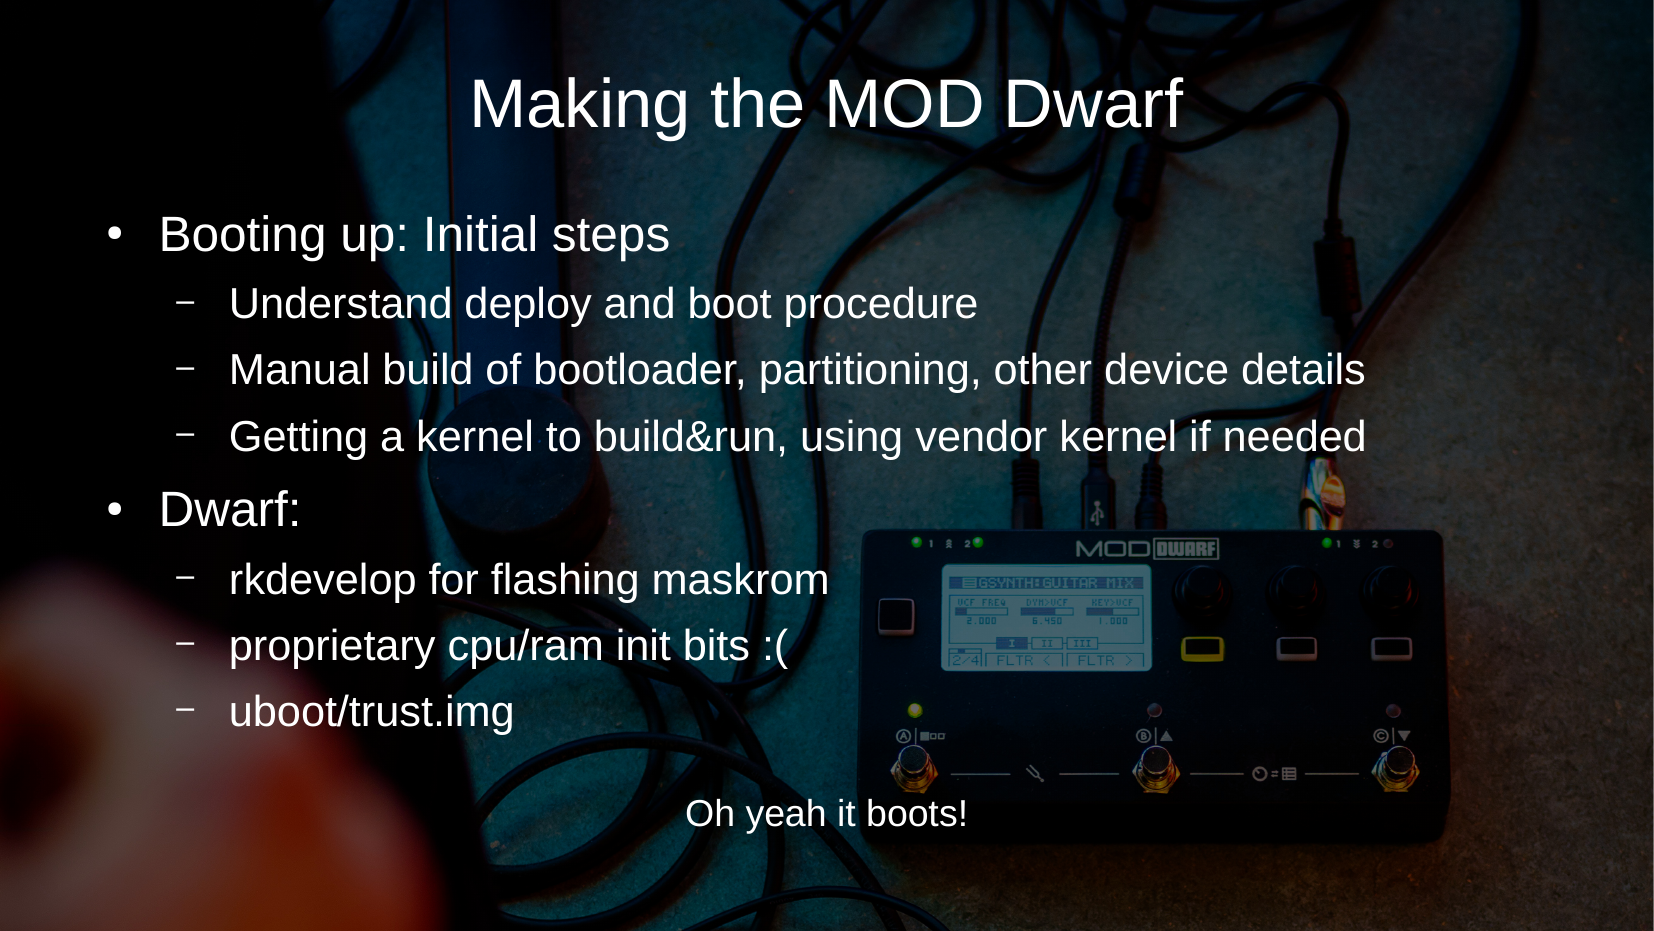

# Making the MOD Dwarf
Booting up: Initial steps
Understand deploy and boot procedure
Manual build of bootloader, partitioning, other device details
Getting a kernel to build&run, using vendor kernel if needed
Dwarf:
rkdevelop for flashing maskrom
proprietary cpu/ram init bits :(
uboot/trust.img
Oh yeah it boots!